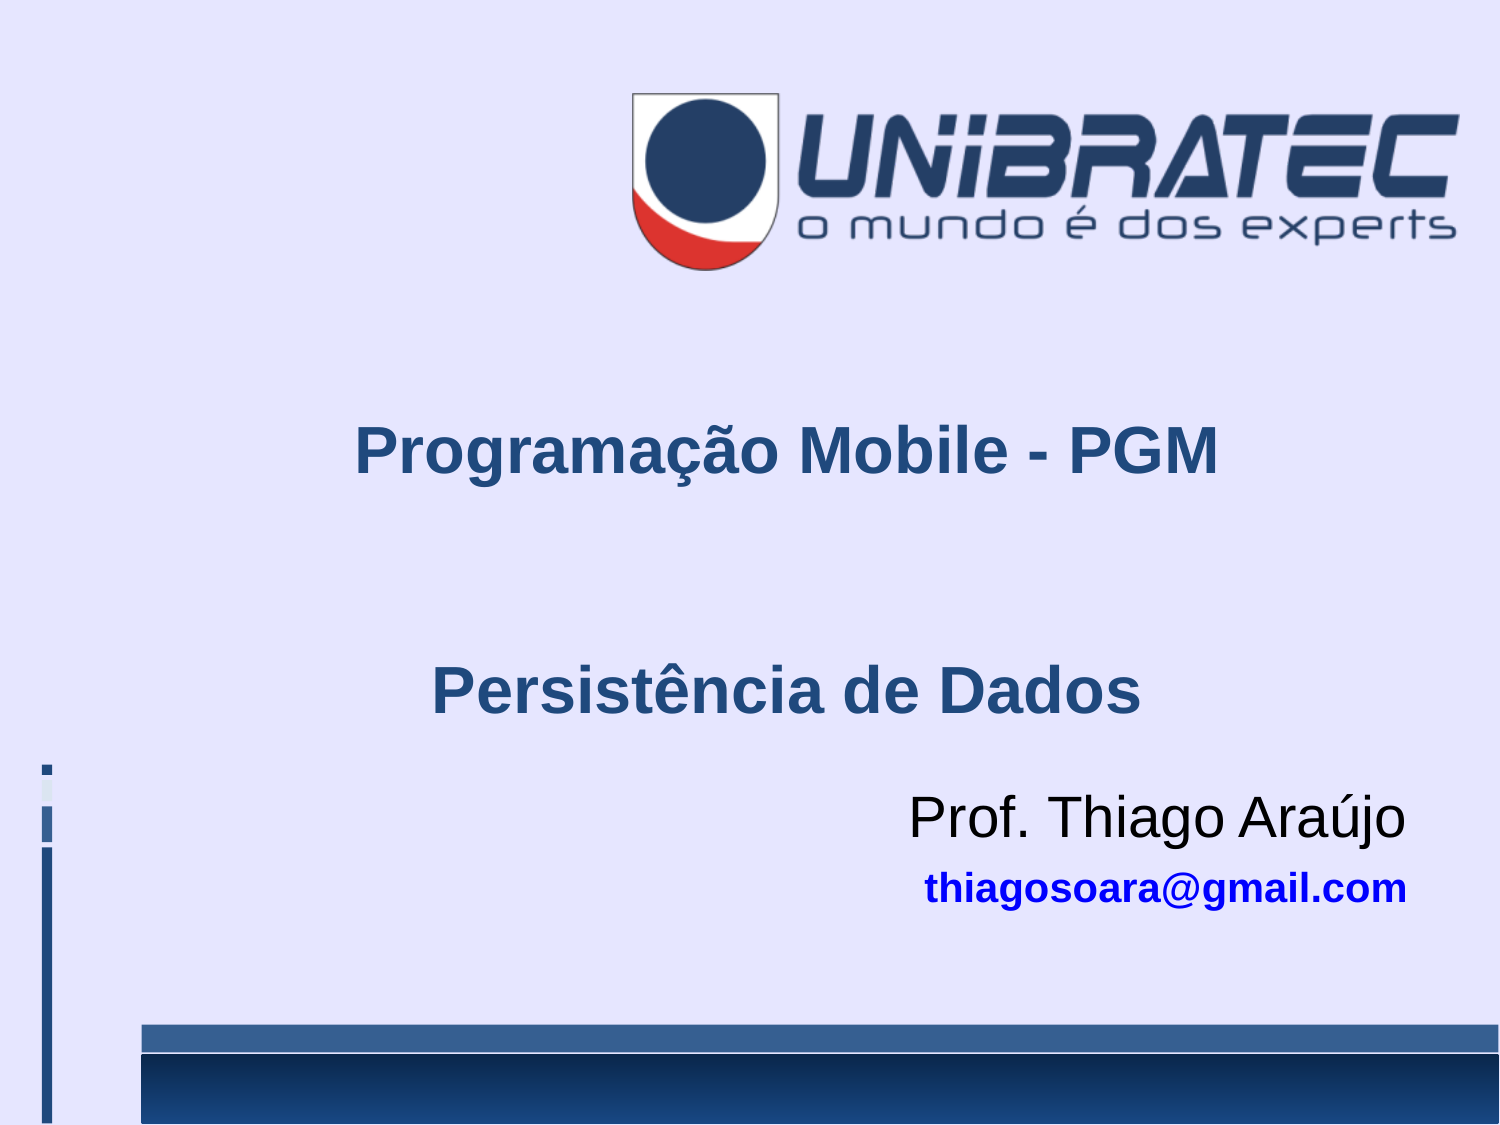

Programação Mobile - PGM
Persistência de Dados
 Prof. Thiago Araújo
thiagosoara@gmail.com